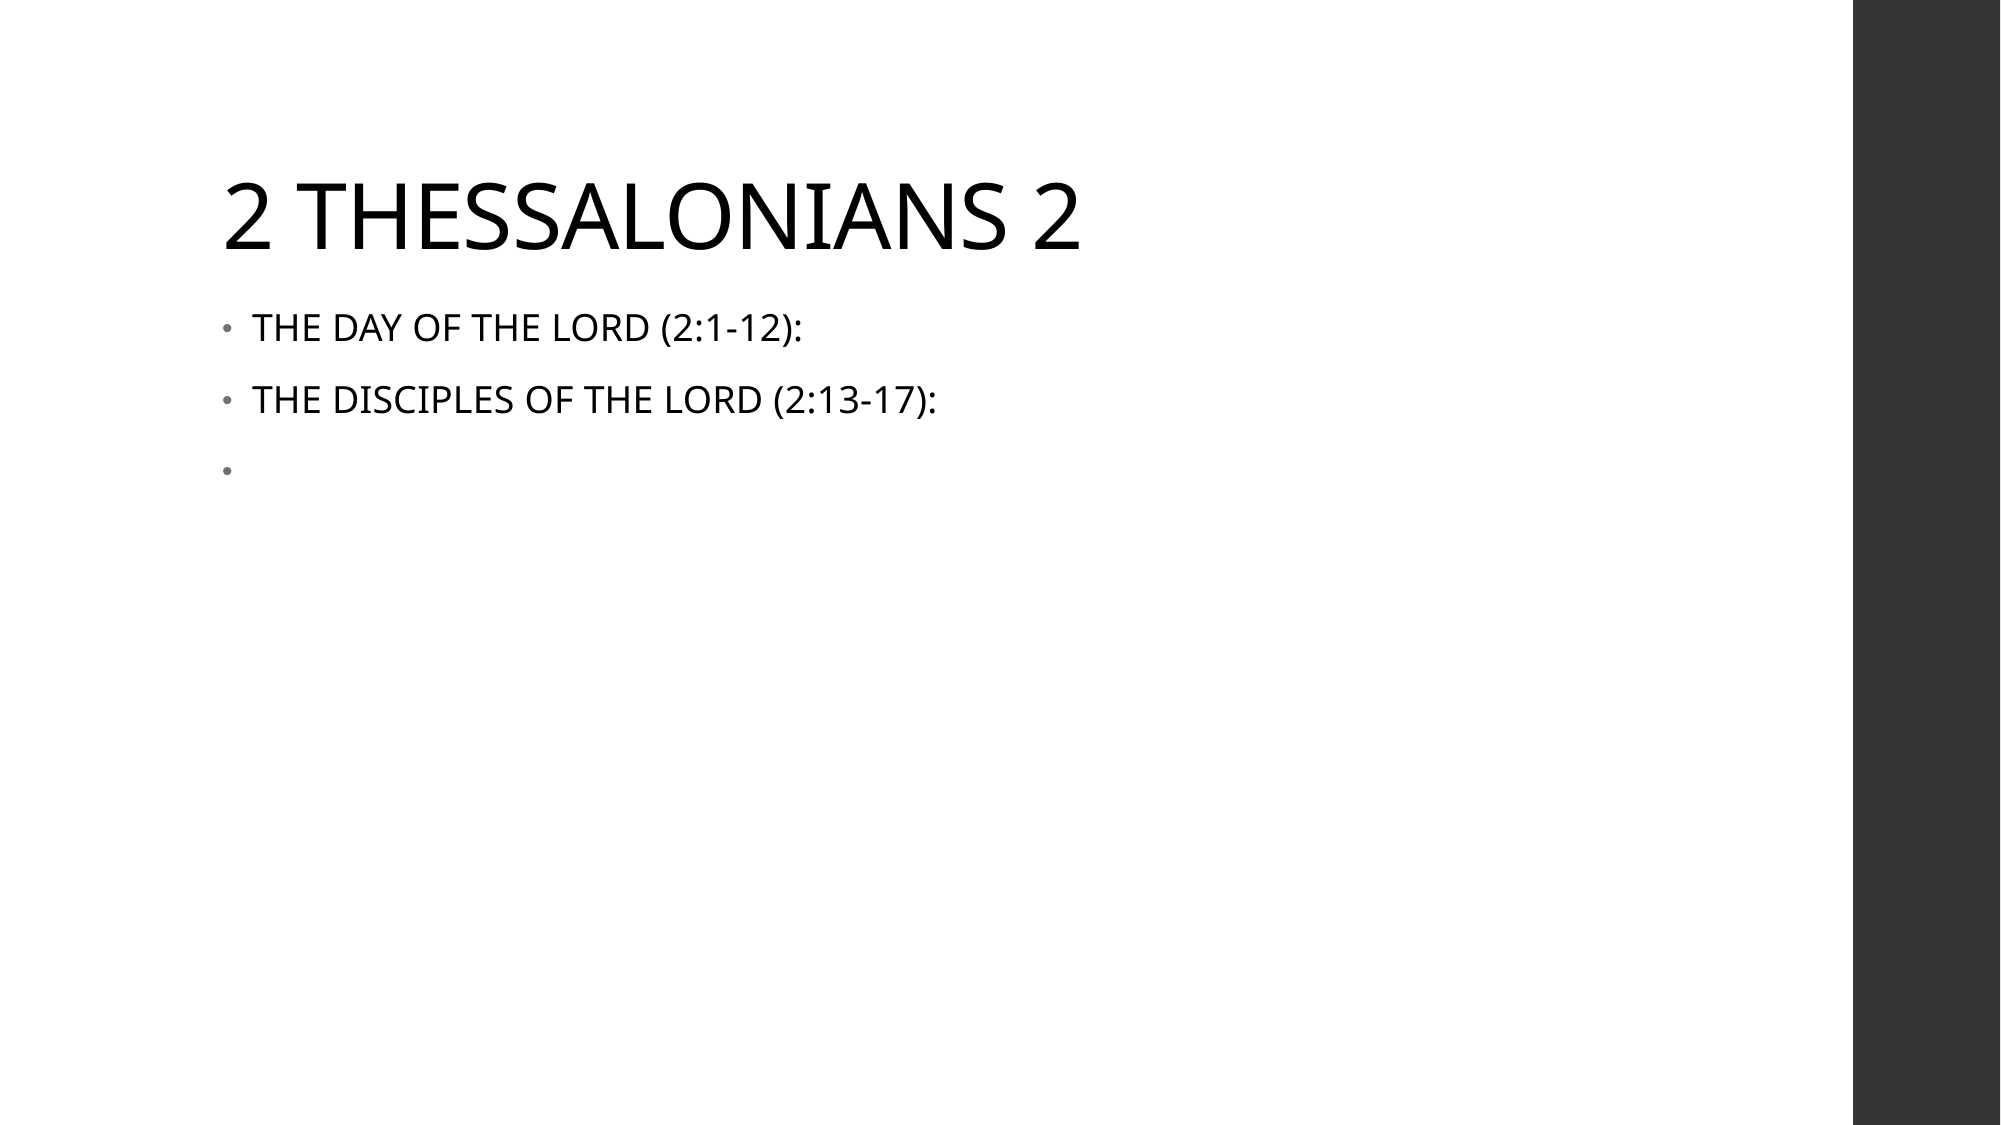

# 2 THESSALONIANS 2
THE DAY OF THE LORD (2:1-12):
THE DISCIPLES OF THE LORD (2:13-17):